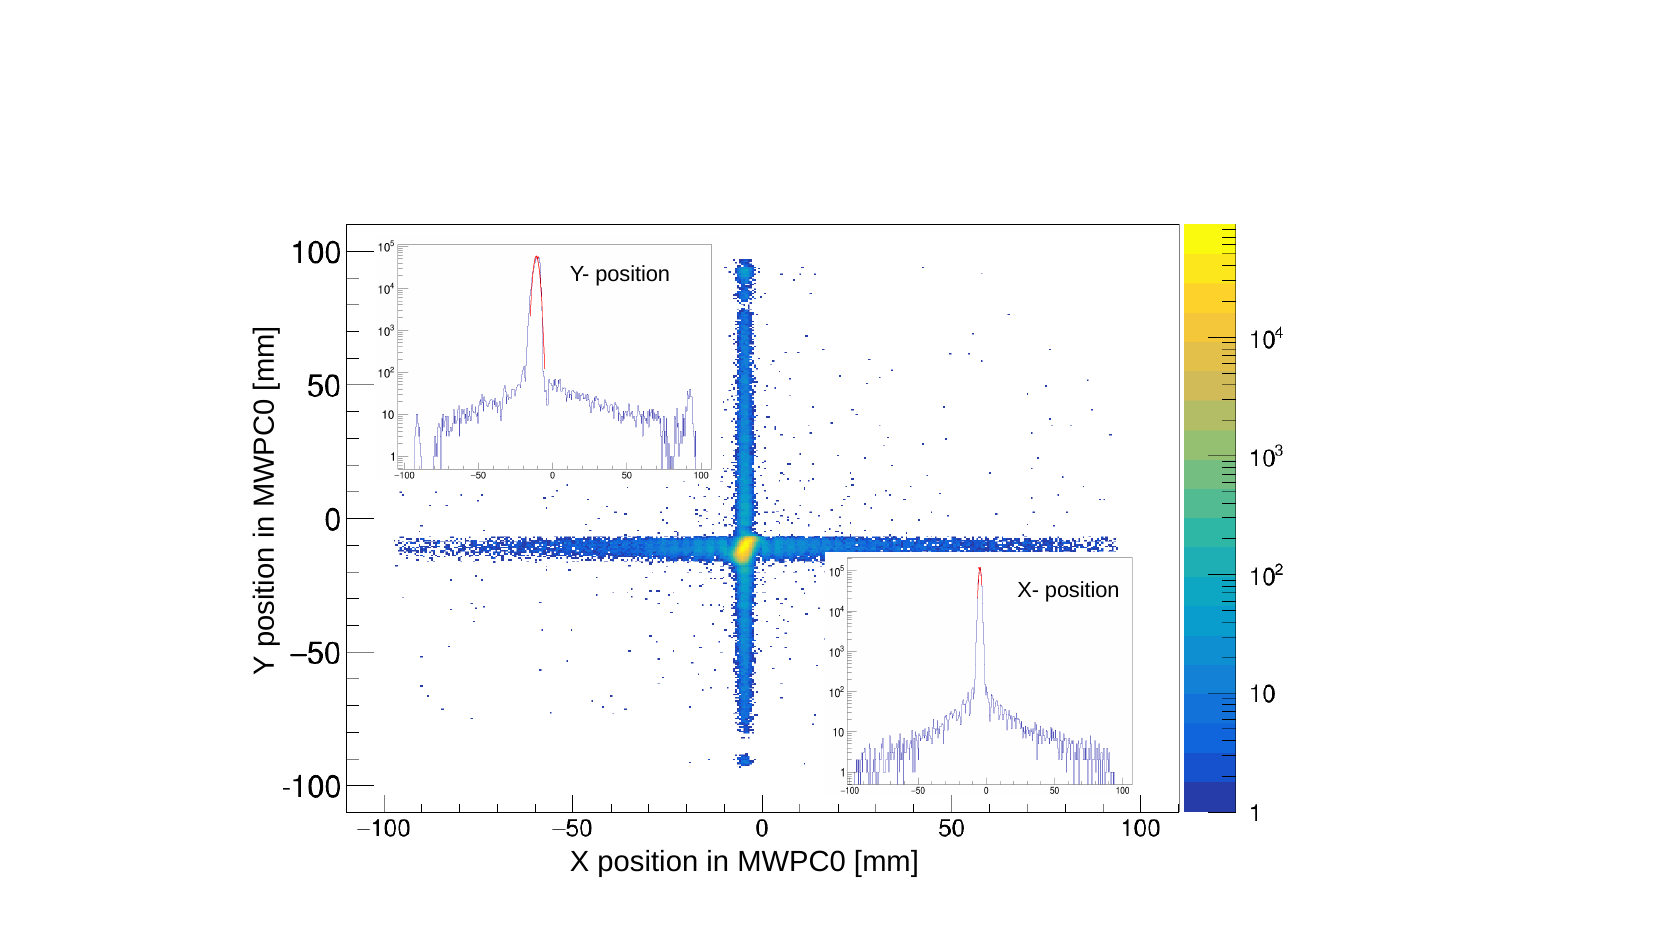

Y- position
Y position in MWPC0 [mm]
X- position
X position in MWPC0 [mm]